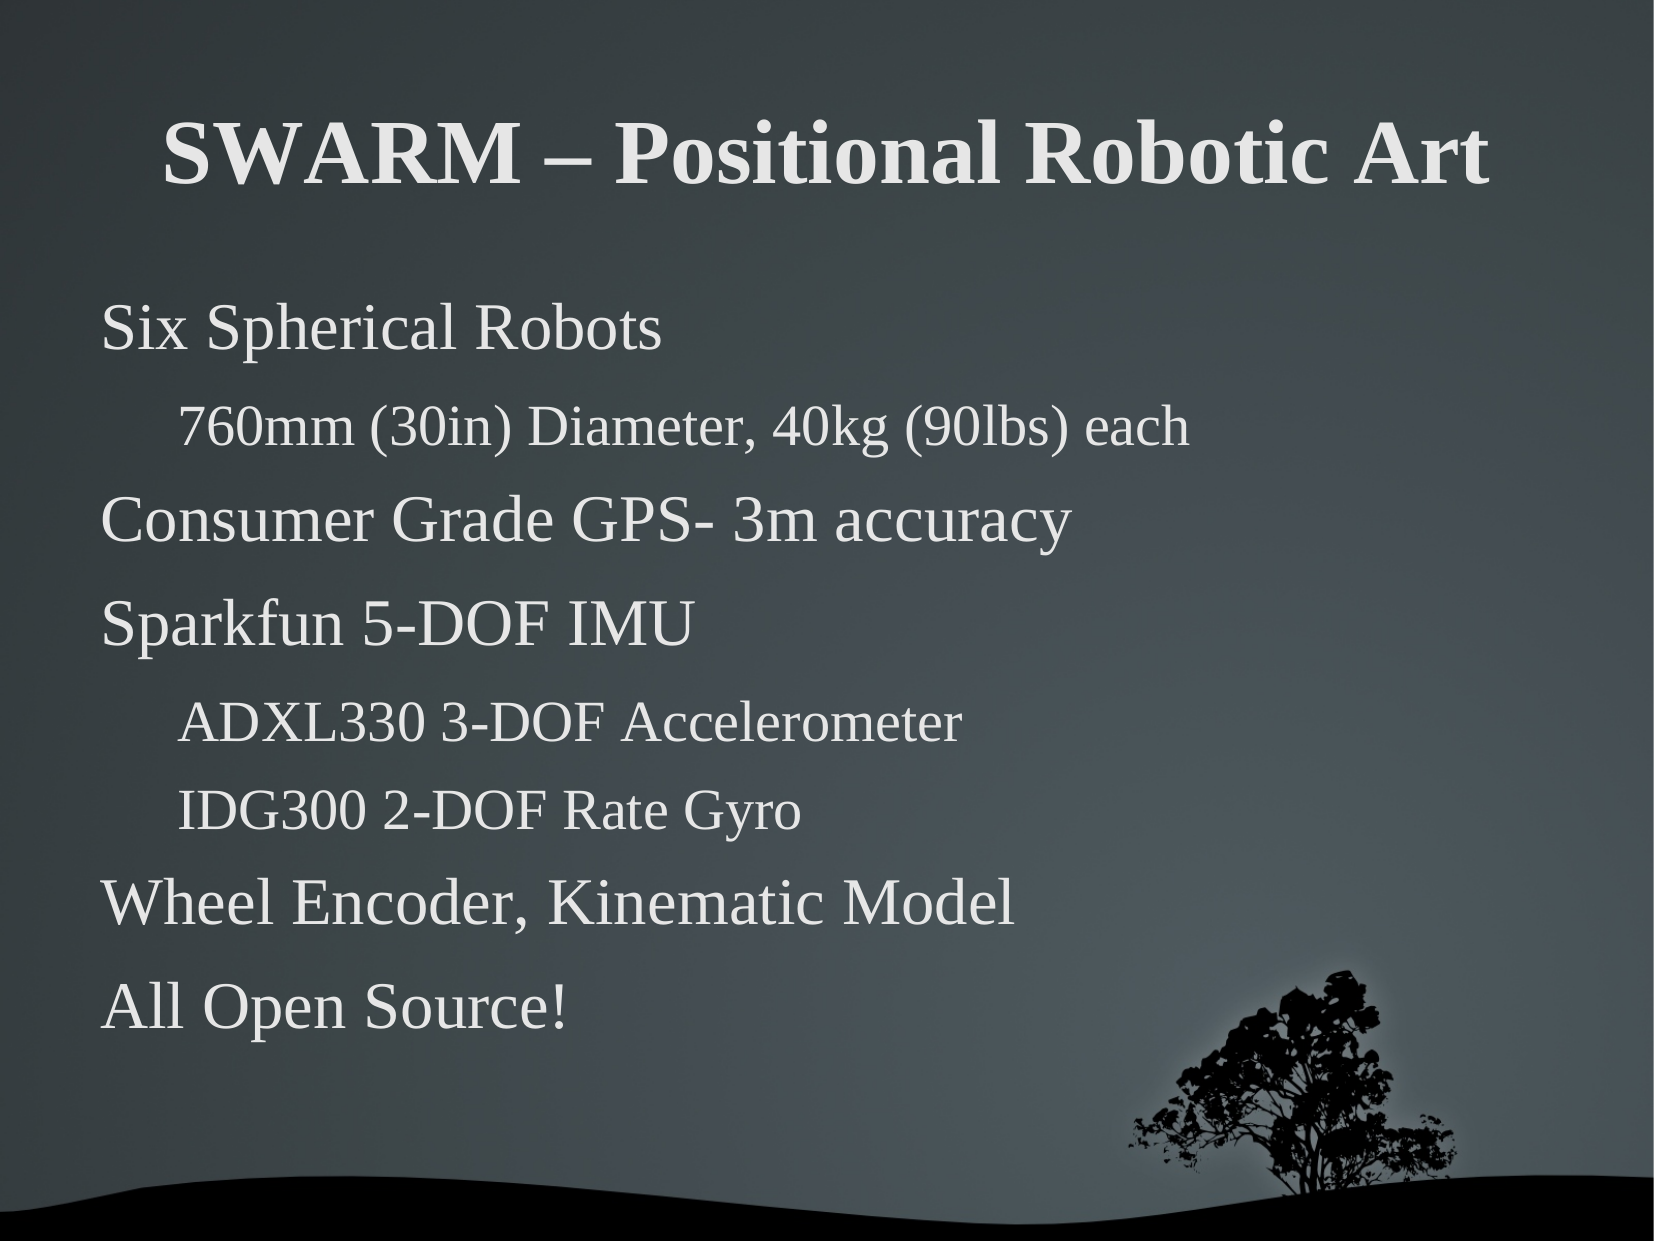

# SWARM – Positional Robotic Art
Six Spherical Robots
760mm (30in) Diameter, 40kg (90lbs) each
Consumer Grade GPS- 3m accuracy
Sparkfun 5-DOF IMU
ADXL330 3-DOF Accelerometer
IDG300 2-DOF Rate Gyro
Wheel Encoder, Kinematic Model
All Open Source!